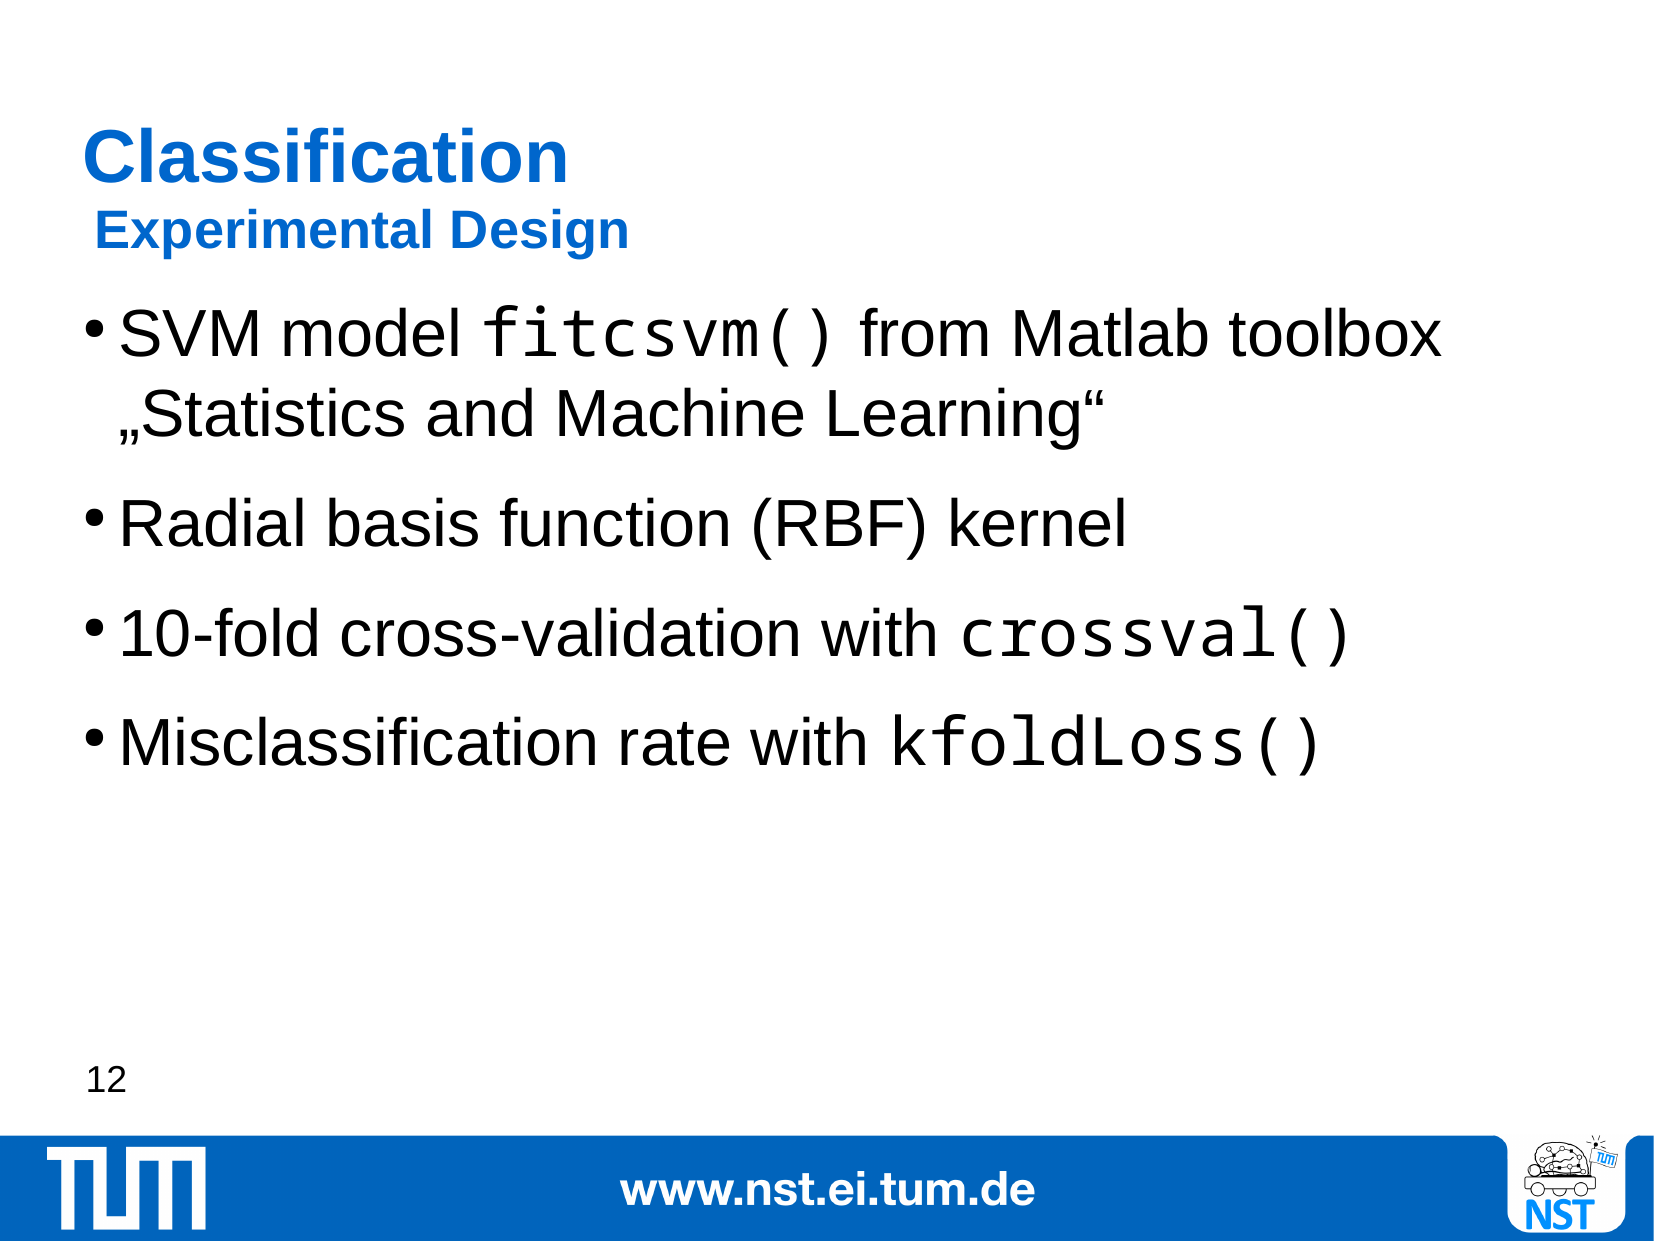

# Classification
Experimental Design
SVM model fitcsvm() from Matlab toolbox „Statistics and Machine Learning“
Radial basis function (RBF) kernel
10-fold cross-validation with crossval()
Misclassification rate with kfoldLoss()